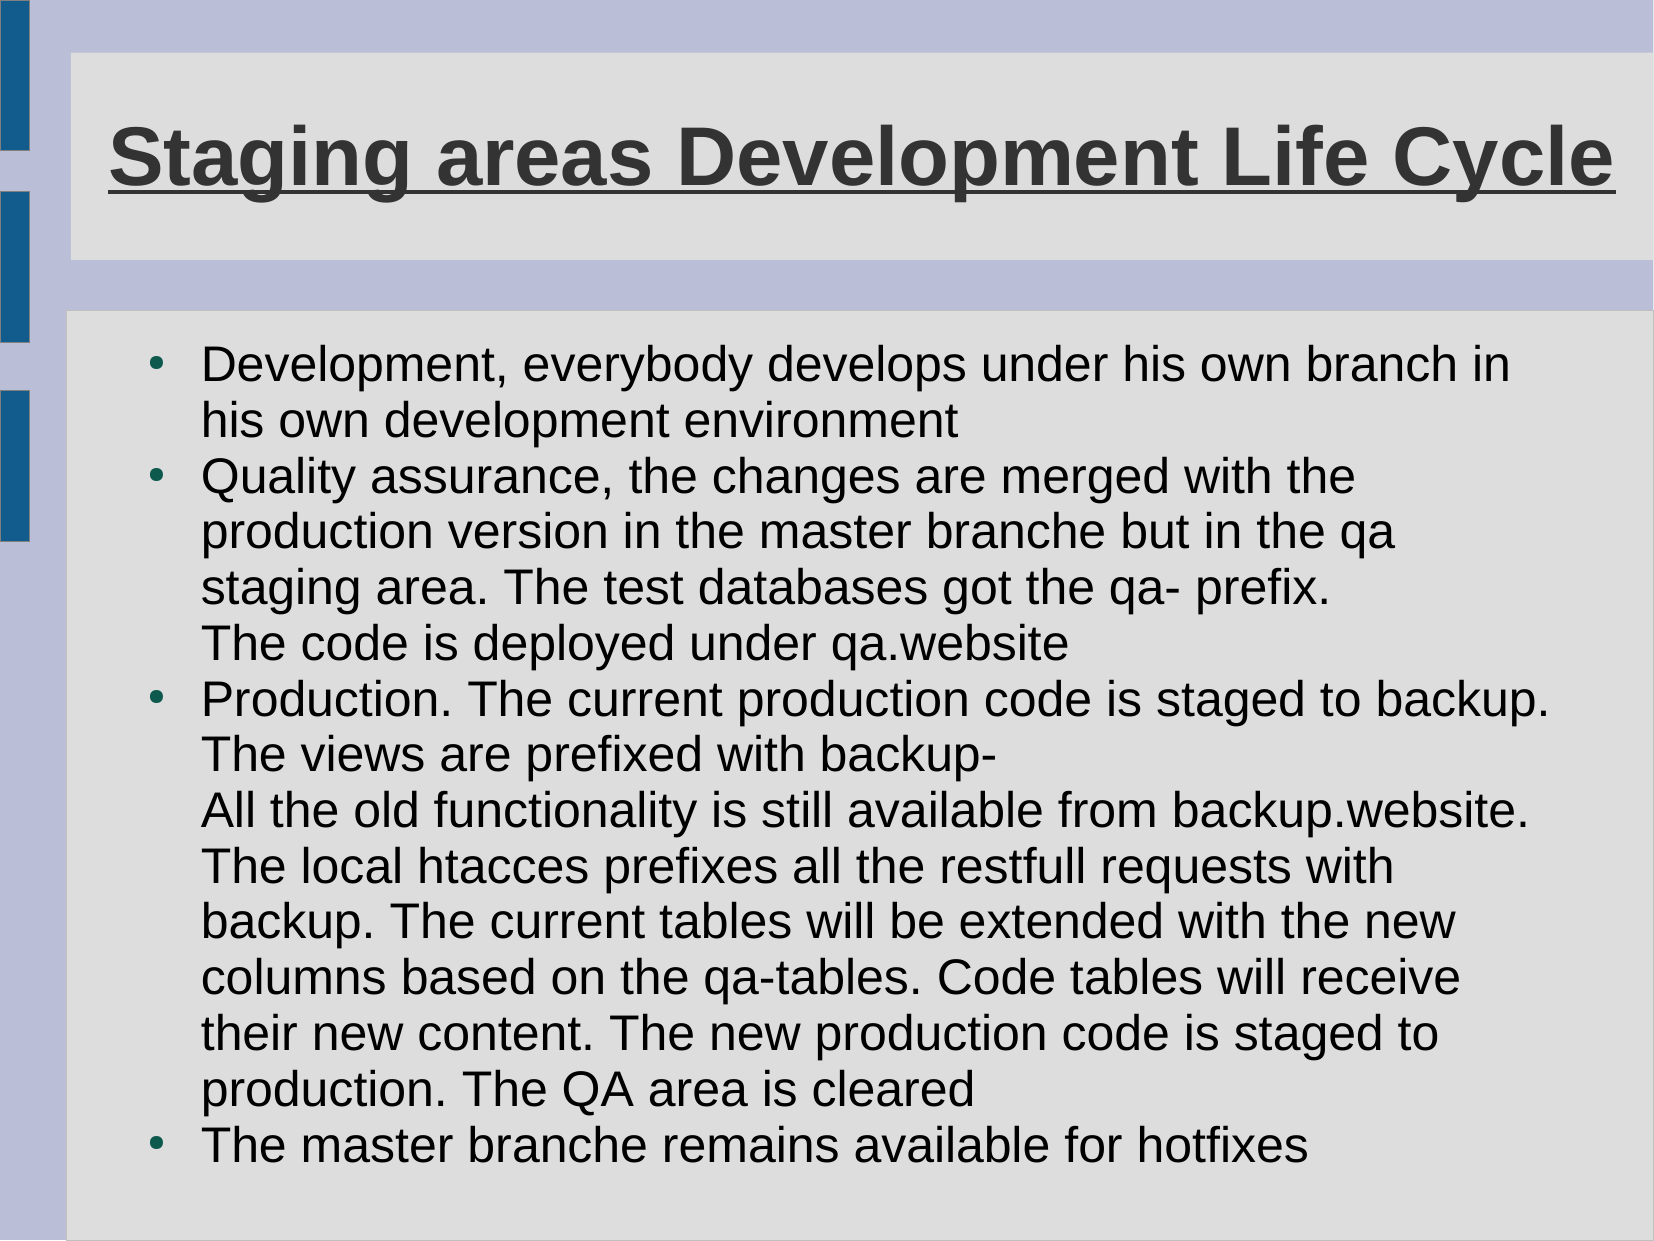

# Staging areas Development Life Cycle
Development, everybody develops under his own branch in his own development environment
Quality assurance, the changes are merged with the production version in the master branche but in the qa staging area. The test databases got the qa- prefix.
The code is deployed under qa.website
Production. The current production code is staged to backup.
The views are prefixed with backup-
All the old functionality is still available from backup.website.
The local htacces prefixes all the restfull requests with backup. The current tables will be extended with the new columns based on the qa-tables. Code tables will receive their new content. The new production code is staged to production. The QA area is cleared
The master branche remains available for hotfixes